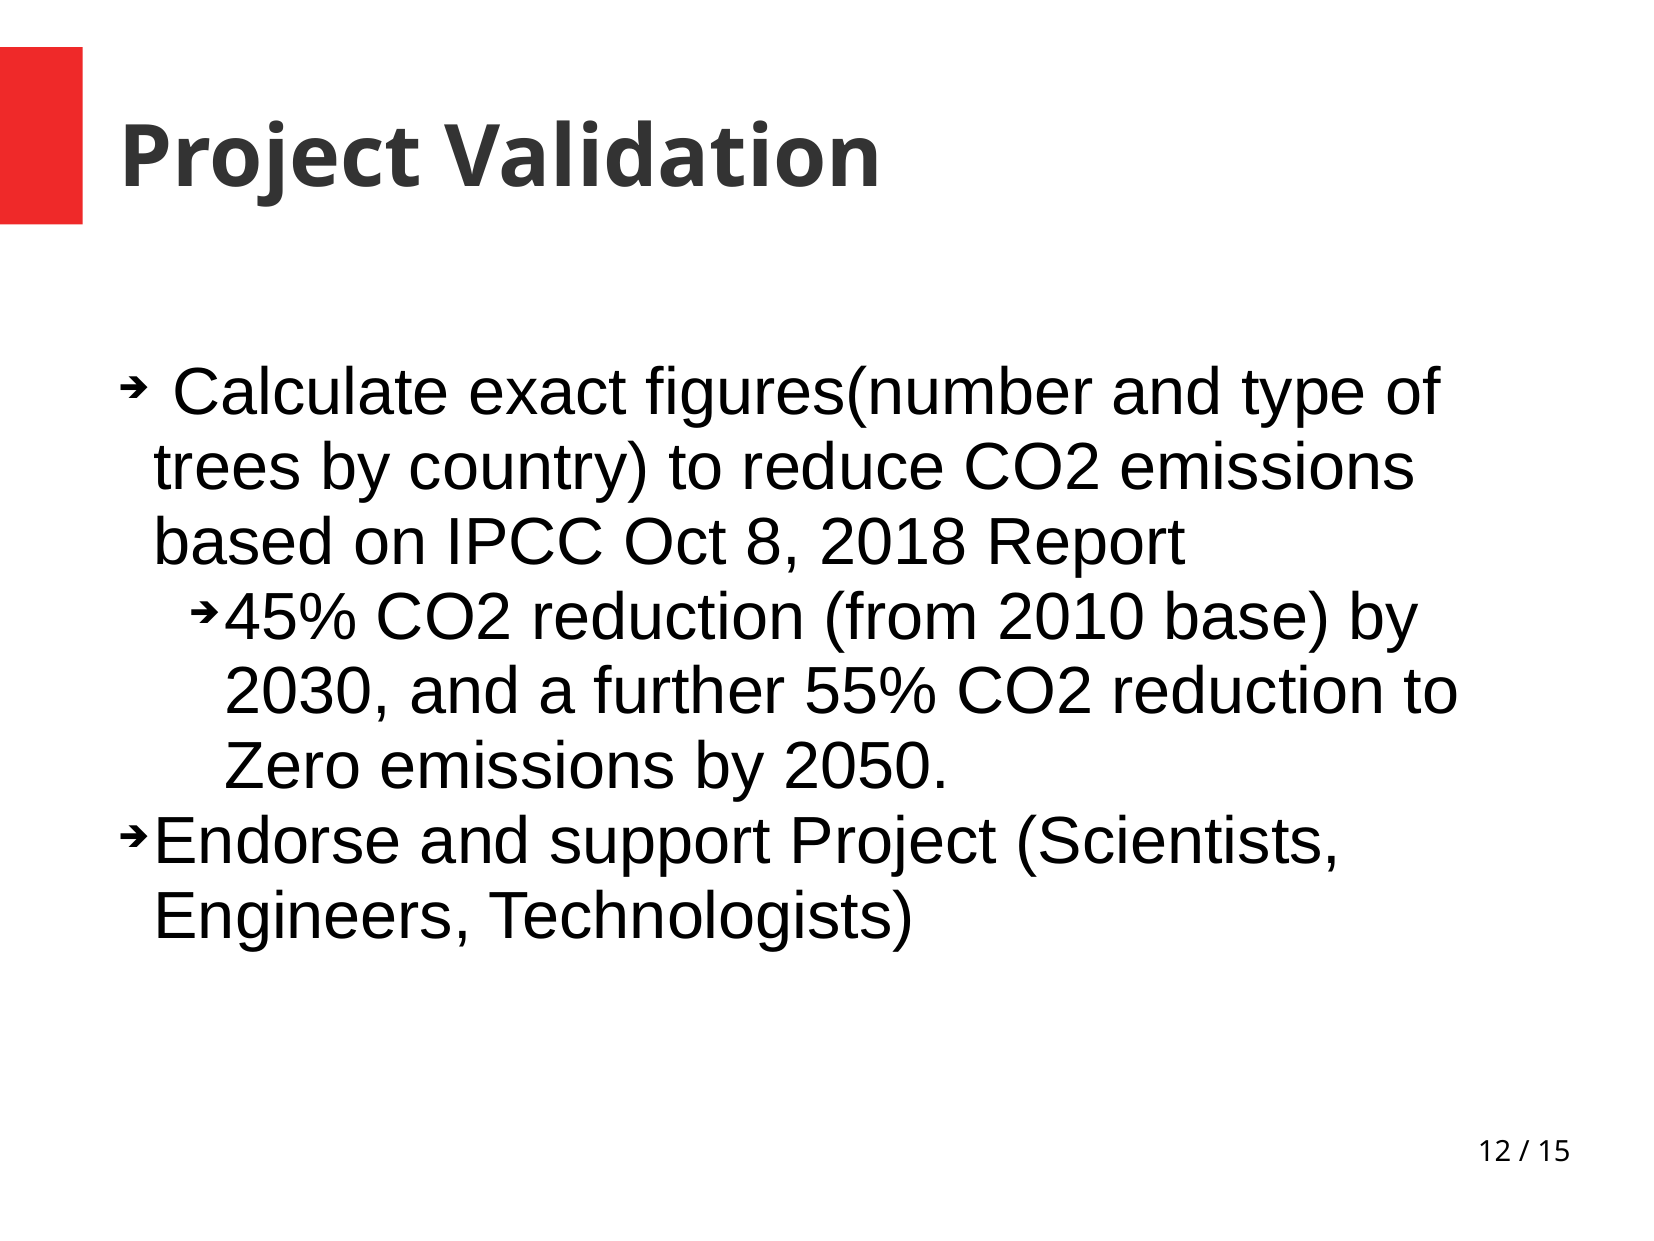

# Project Validation
 Calculate exact figures(number and type of trees by country) to reduce CO2 emissions based on IPCC Oct 8, 2018 Report
45% CO2 reduction (from 2010 base) by 2030, and a further 55% CO2 reduction to Zero emissions by 2050.
Endorse and support Project (Scientists, Engineers, Technologists)
12